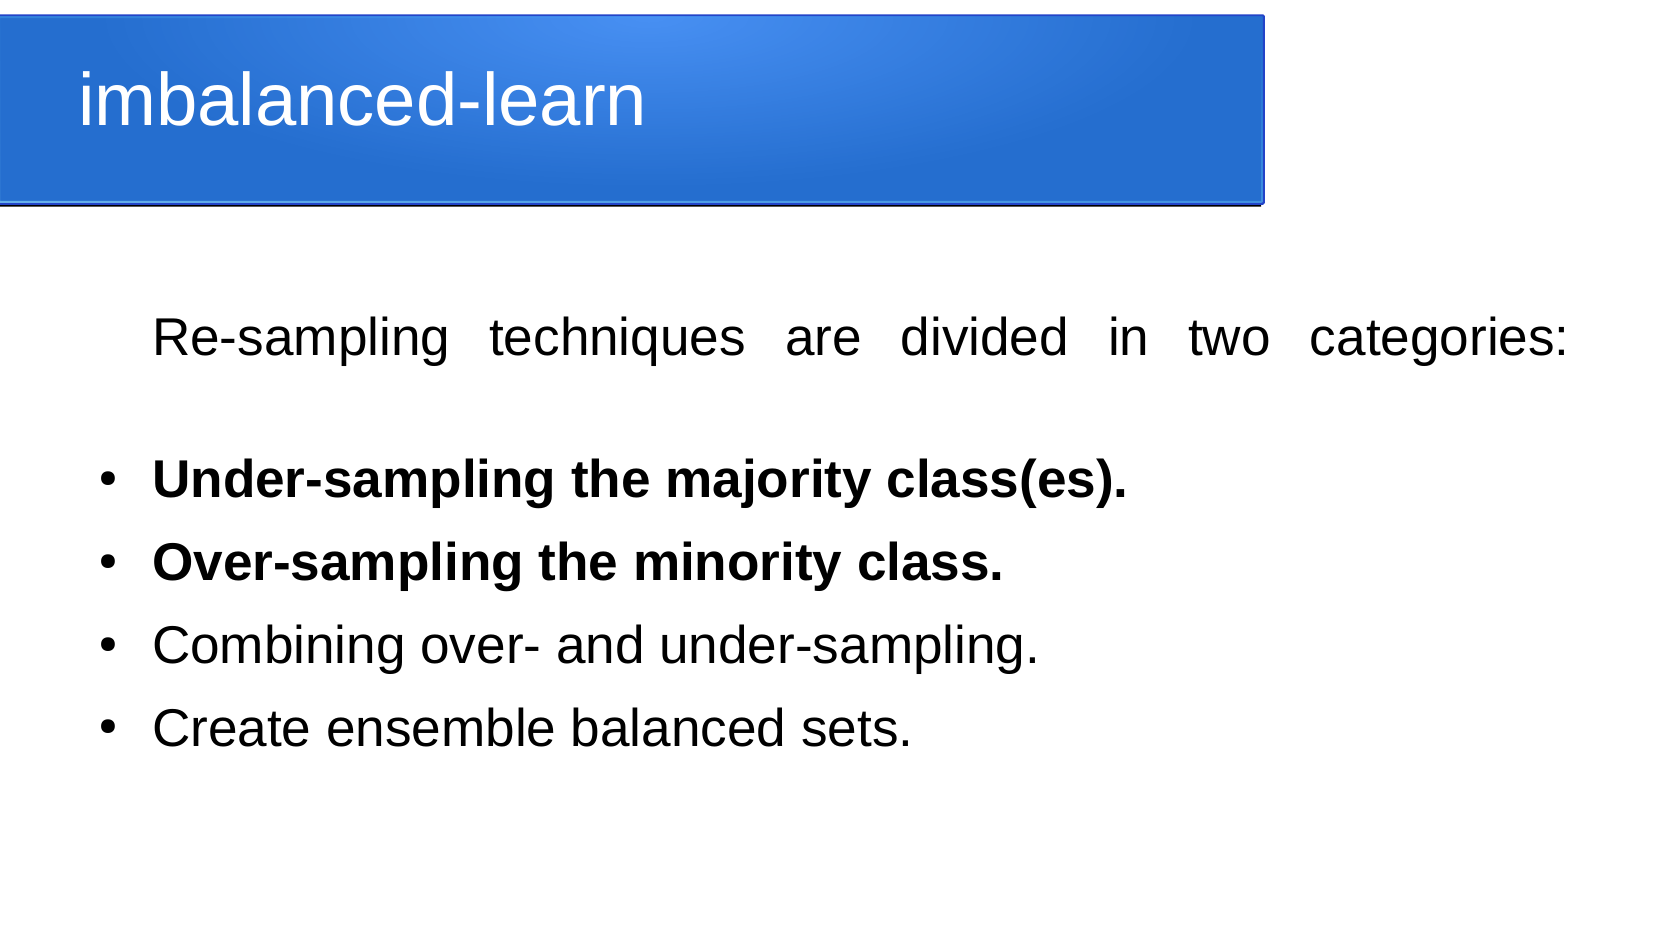

# imbalanced-learn
Re-sampling techniques are divided in two categories:
Under-sampling the majority class(es).
Over-sampling the minority class.
Combining over- and under-sampling.
Create ensemble balanced sets.